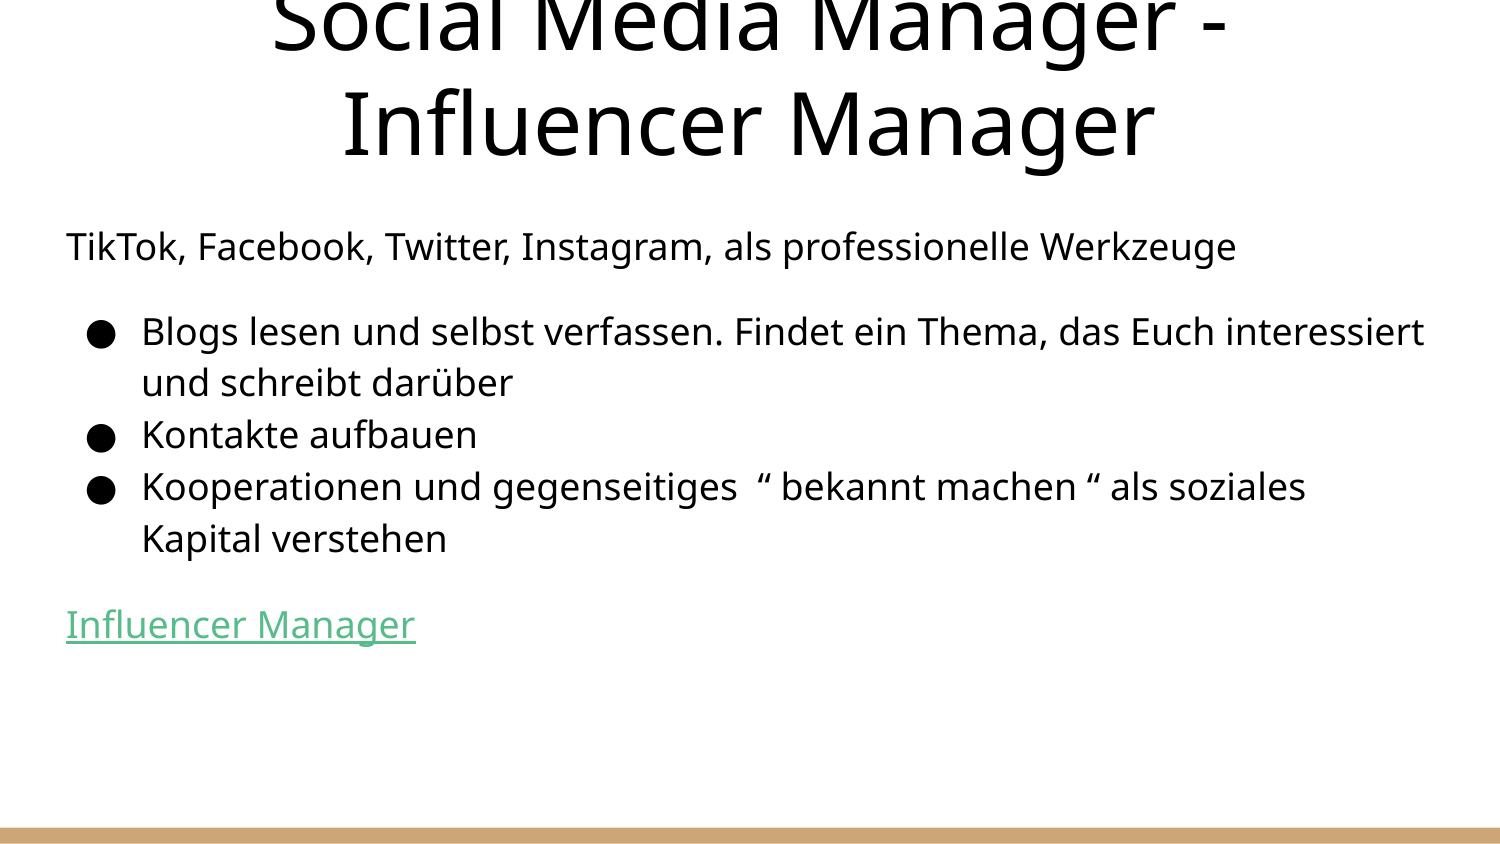

# Social Media Manager - Influencer Manager
TikTok, Facebook, Twitter, Instagram, als professionelle Werkzeuge
Blogs lesen und selbst verfassen. Findet ein Thema, das Euch interessiert und schreibt darüber
Kontakte aufbauen
Kooperationen und gegenseitiges “ bekannt machen “ als soziales Kapital verstehen
Influencer Manager